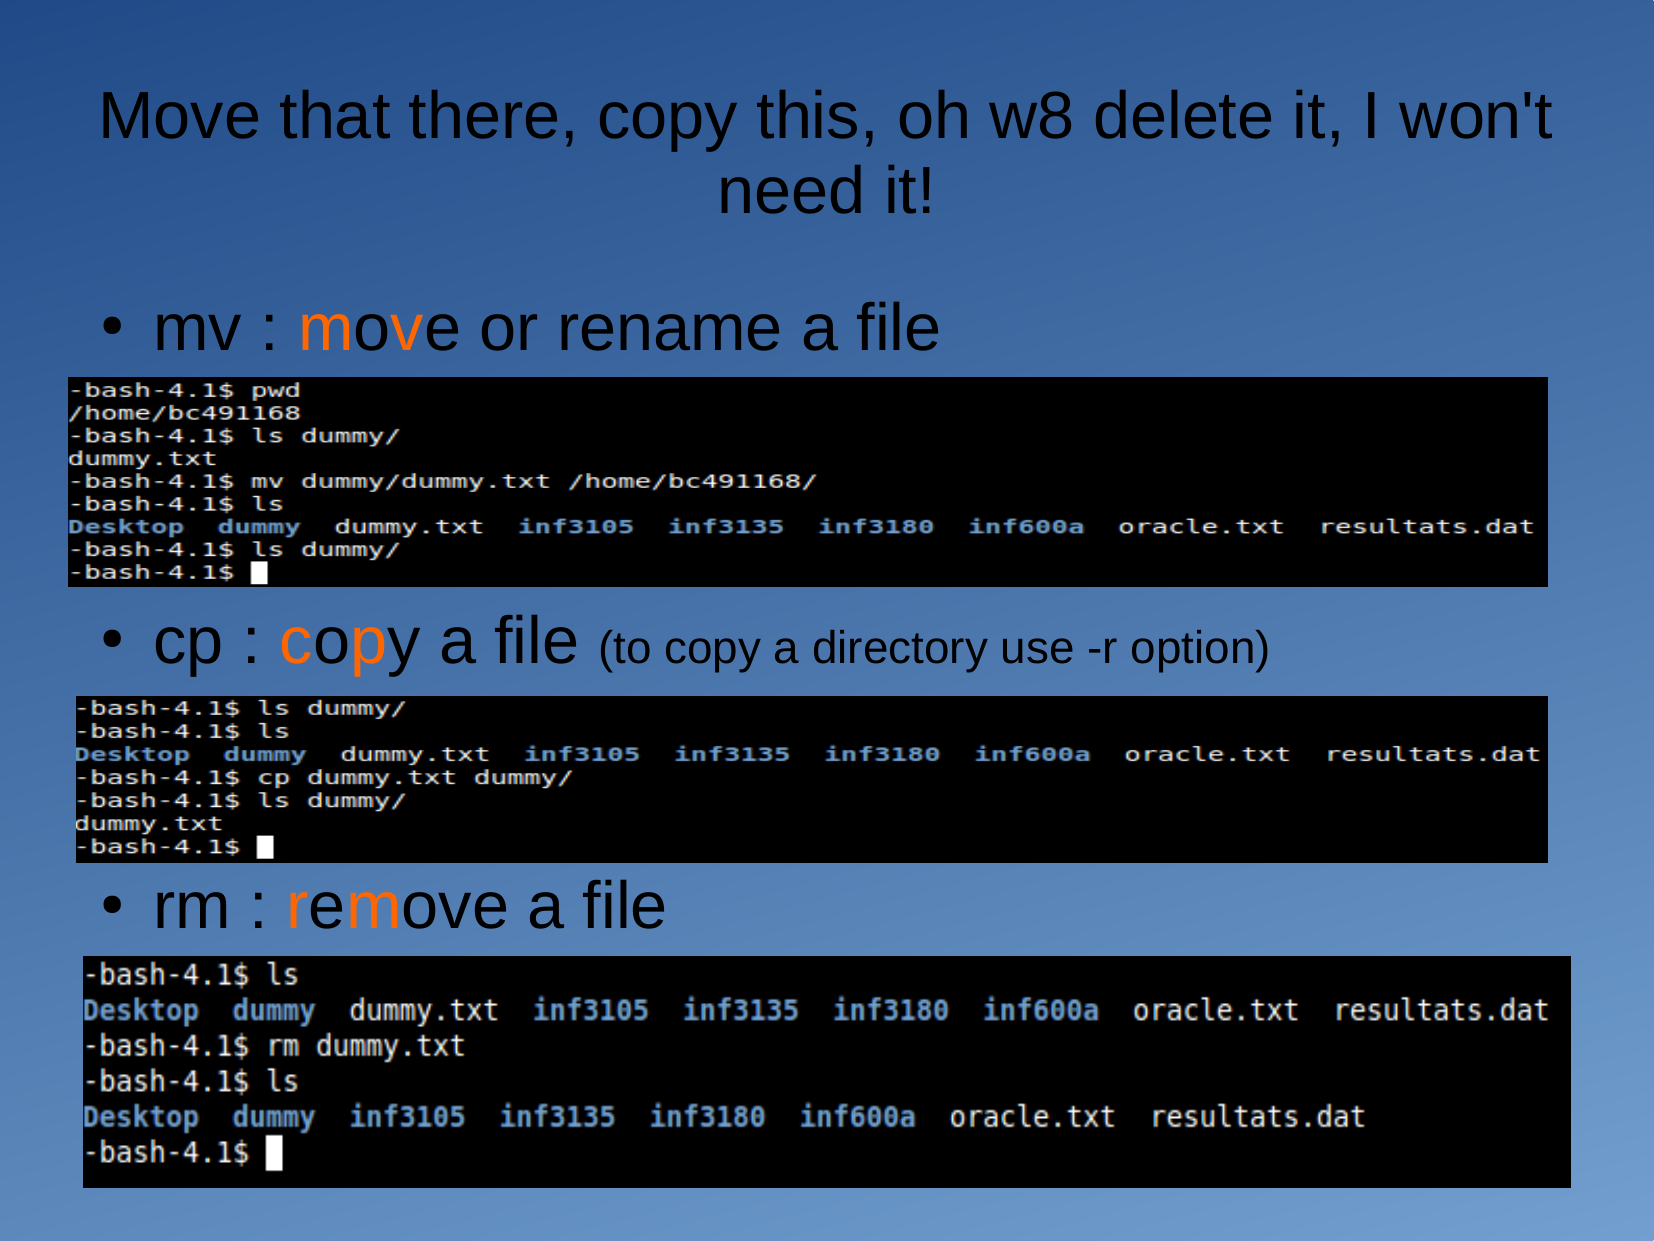

# Move that there, copy this, oh w8 delete it, I won't need it!
mv : move or rename a file
cp : copy a file (to copy a directory use -r option)
rm : remove a file